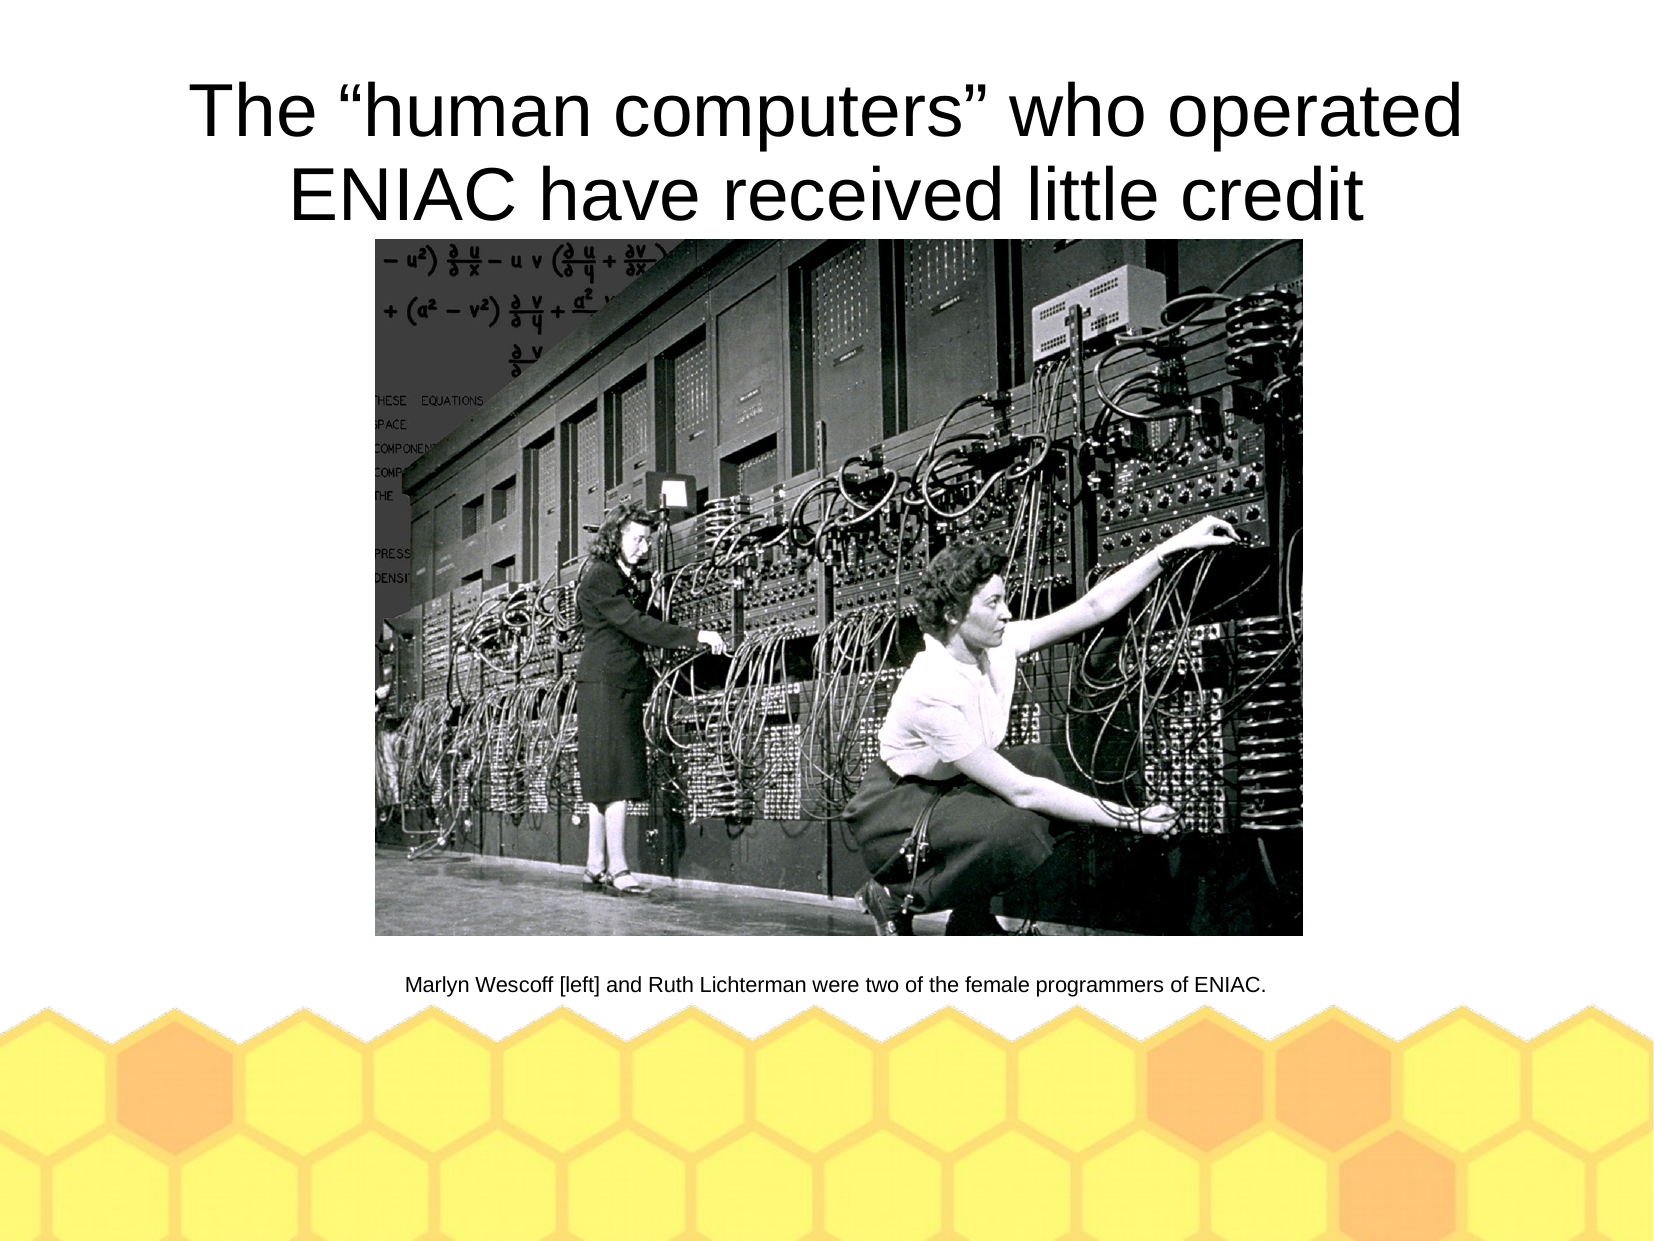

# The “human computers” who operated ENIAC have received little credit
Marlyn Wescoff [left] and Ruth Lichterman were two of the female programmers of ENIAC.